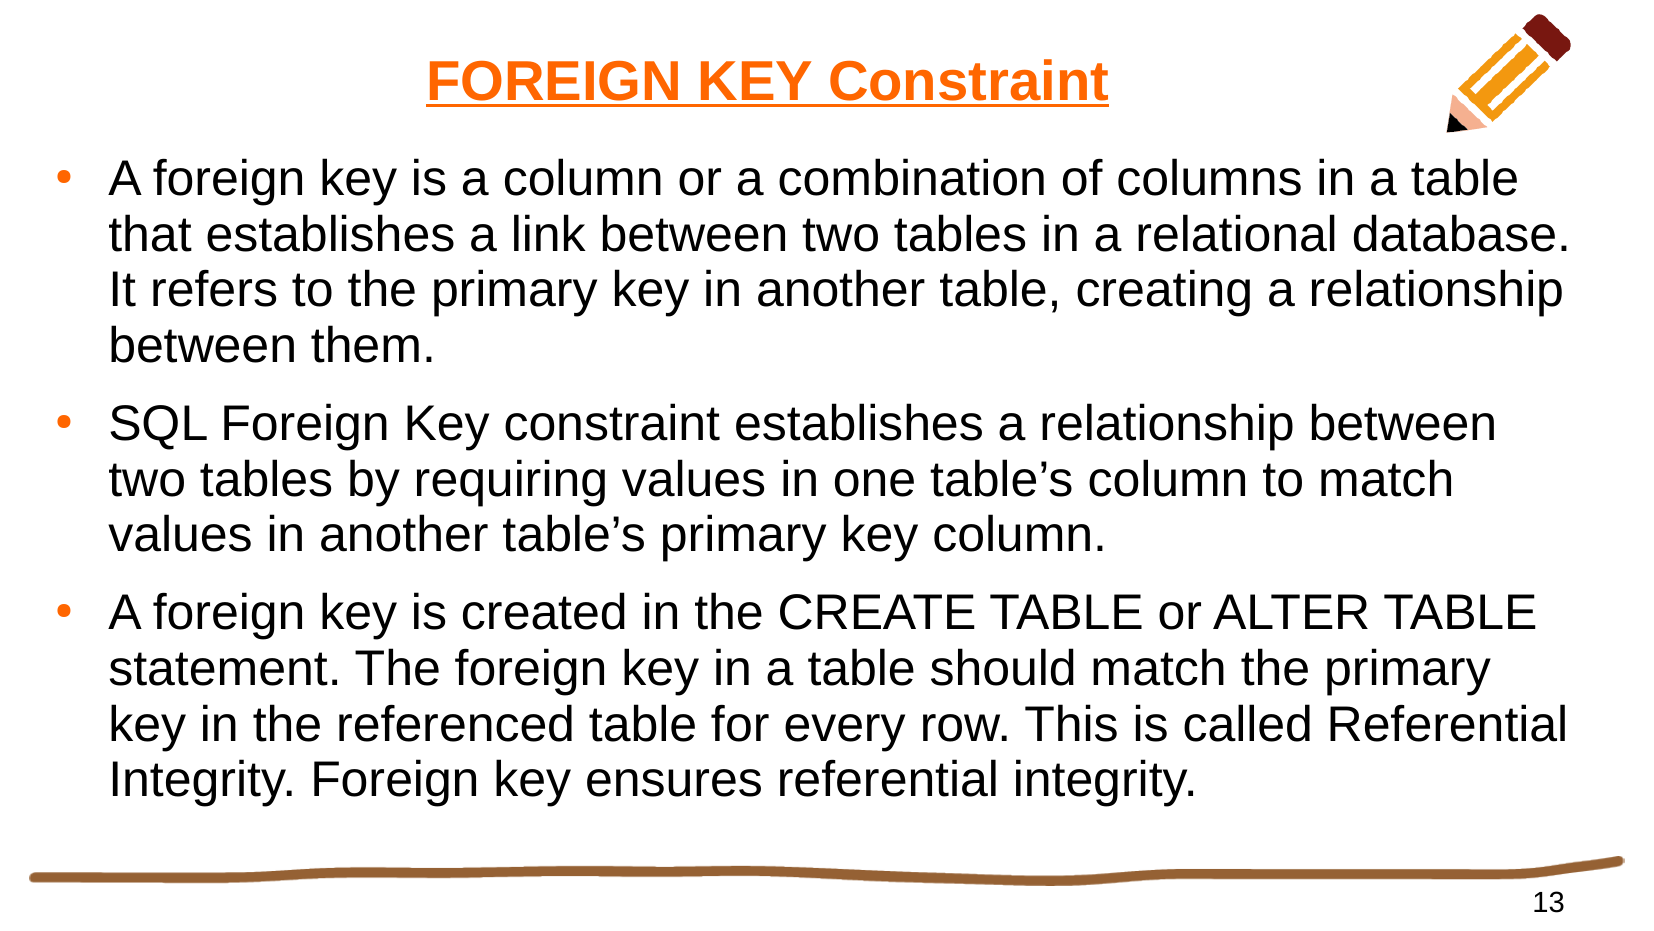

# FOREIGN KEY Constraint
A foreign key is a column or a combination of columns in a table that establishes a link between two tables in a relational database. It refers to the primary key in another table, creating a relationship between them.
SQL Foreign Key constraint establishes a relationship between two tables by requiring values in one table’s column to match values in another table’s primary key column.
A foreign key is created in the CREATE TABLE or ALTER TABLE statement. The foreign key in a table should match the primary key in the referenced table for every row. This is called Referential Integrity. Foreign key ensures referential integrity.
13